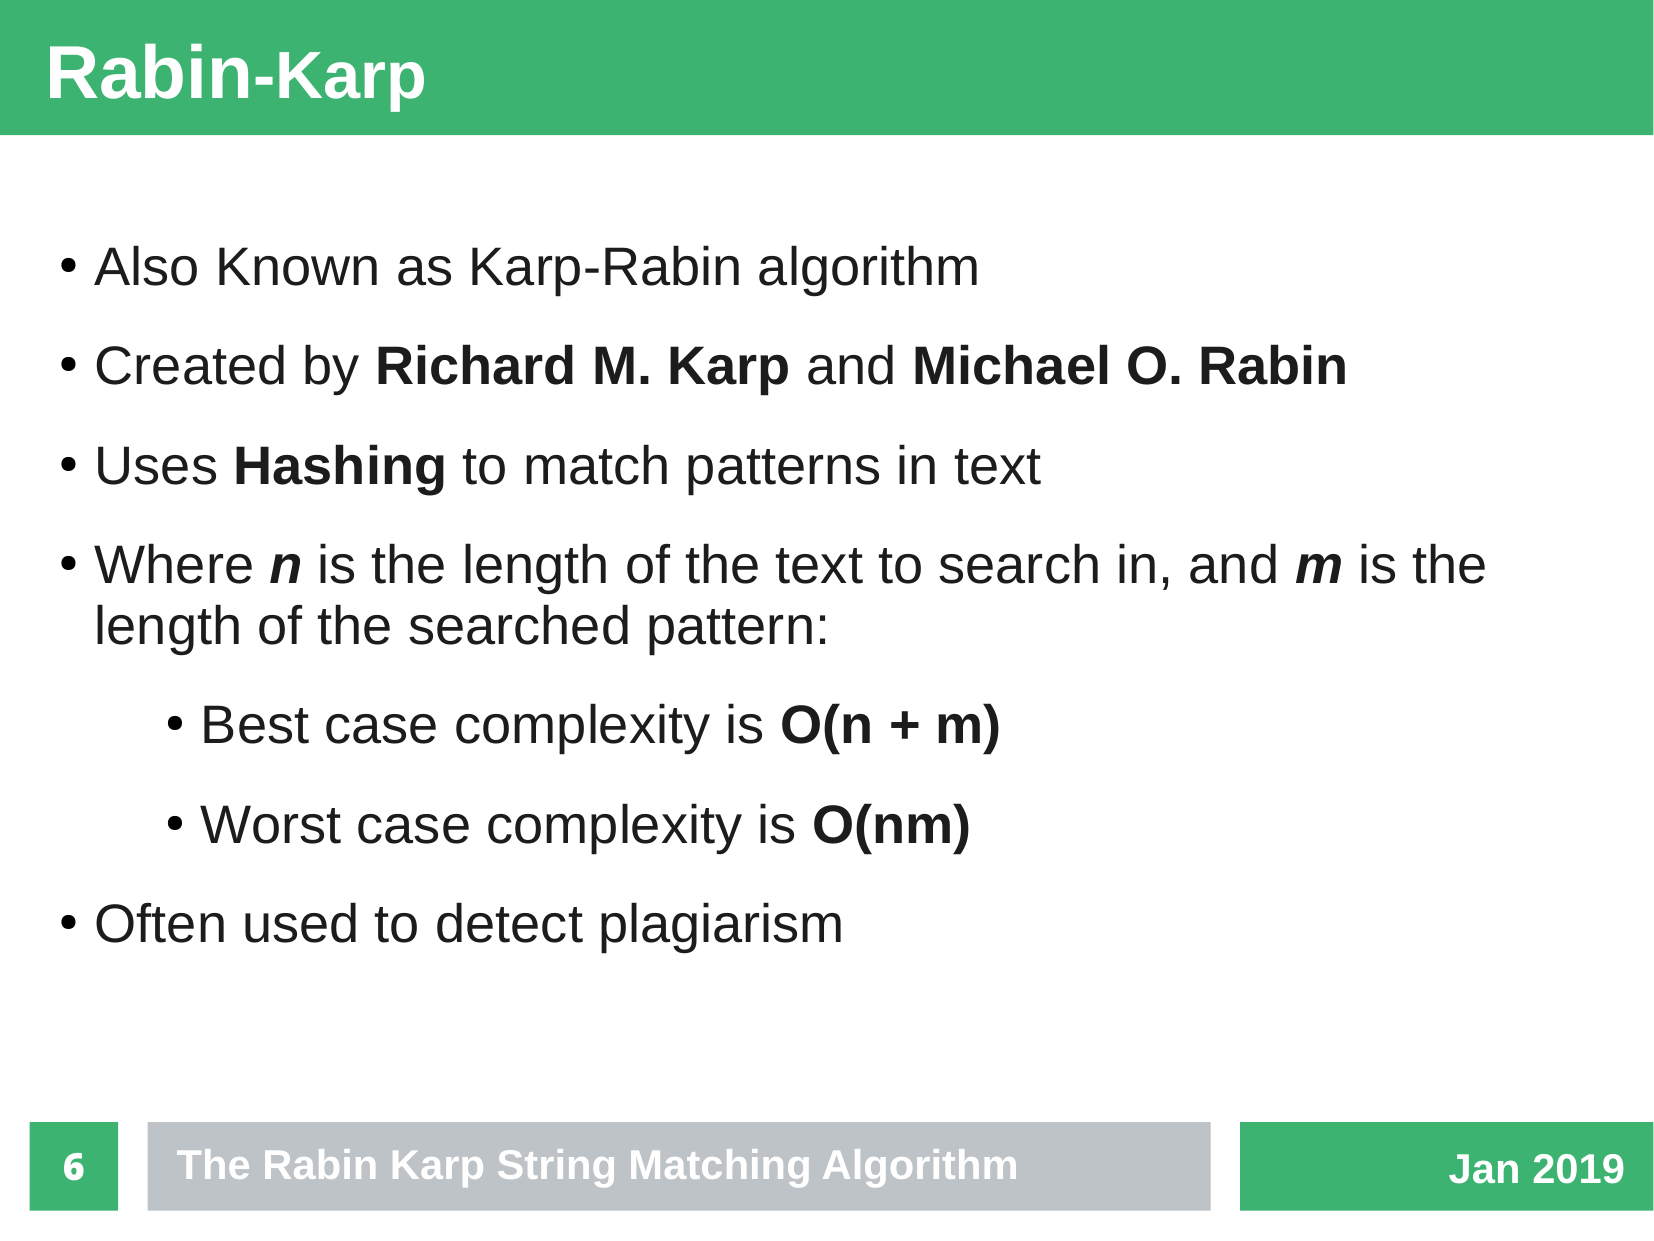

# Rabin-Karp
Also Known as Karp-Rabin algorithm
Created by Richard M. Karp and Michael O. Rabin
Uses Hashing to match patterns in text
Where n is the length of the text to search in, and m is the length of the searched pattern:
Best case complexity is O(n + m)
Worst case complexity is O(nm)
Often used to detect plagiarism
6
The Rabin Karp String Matching Algorithm
Jan 2019